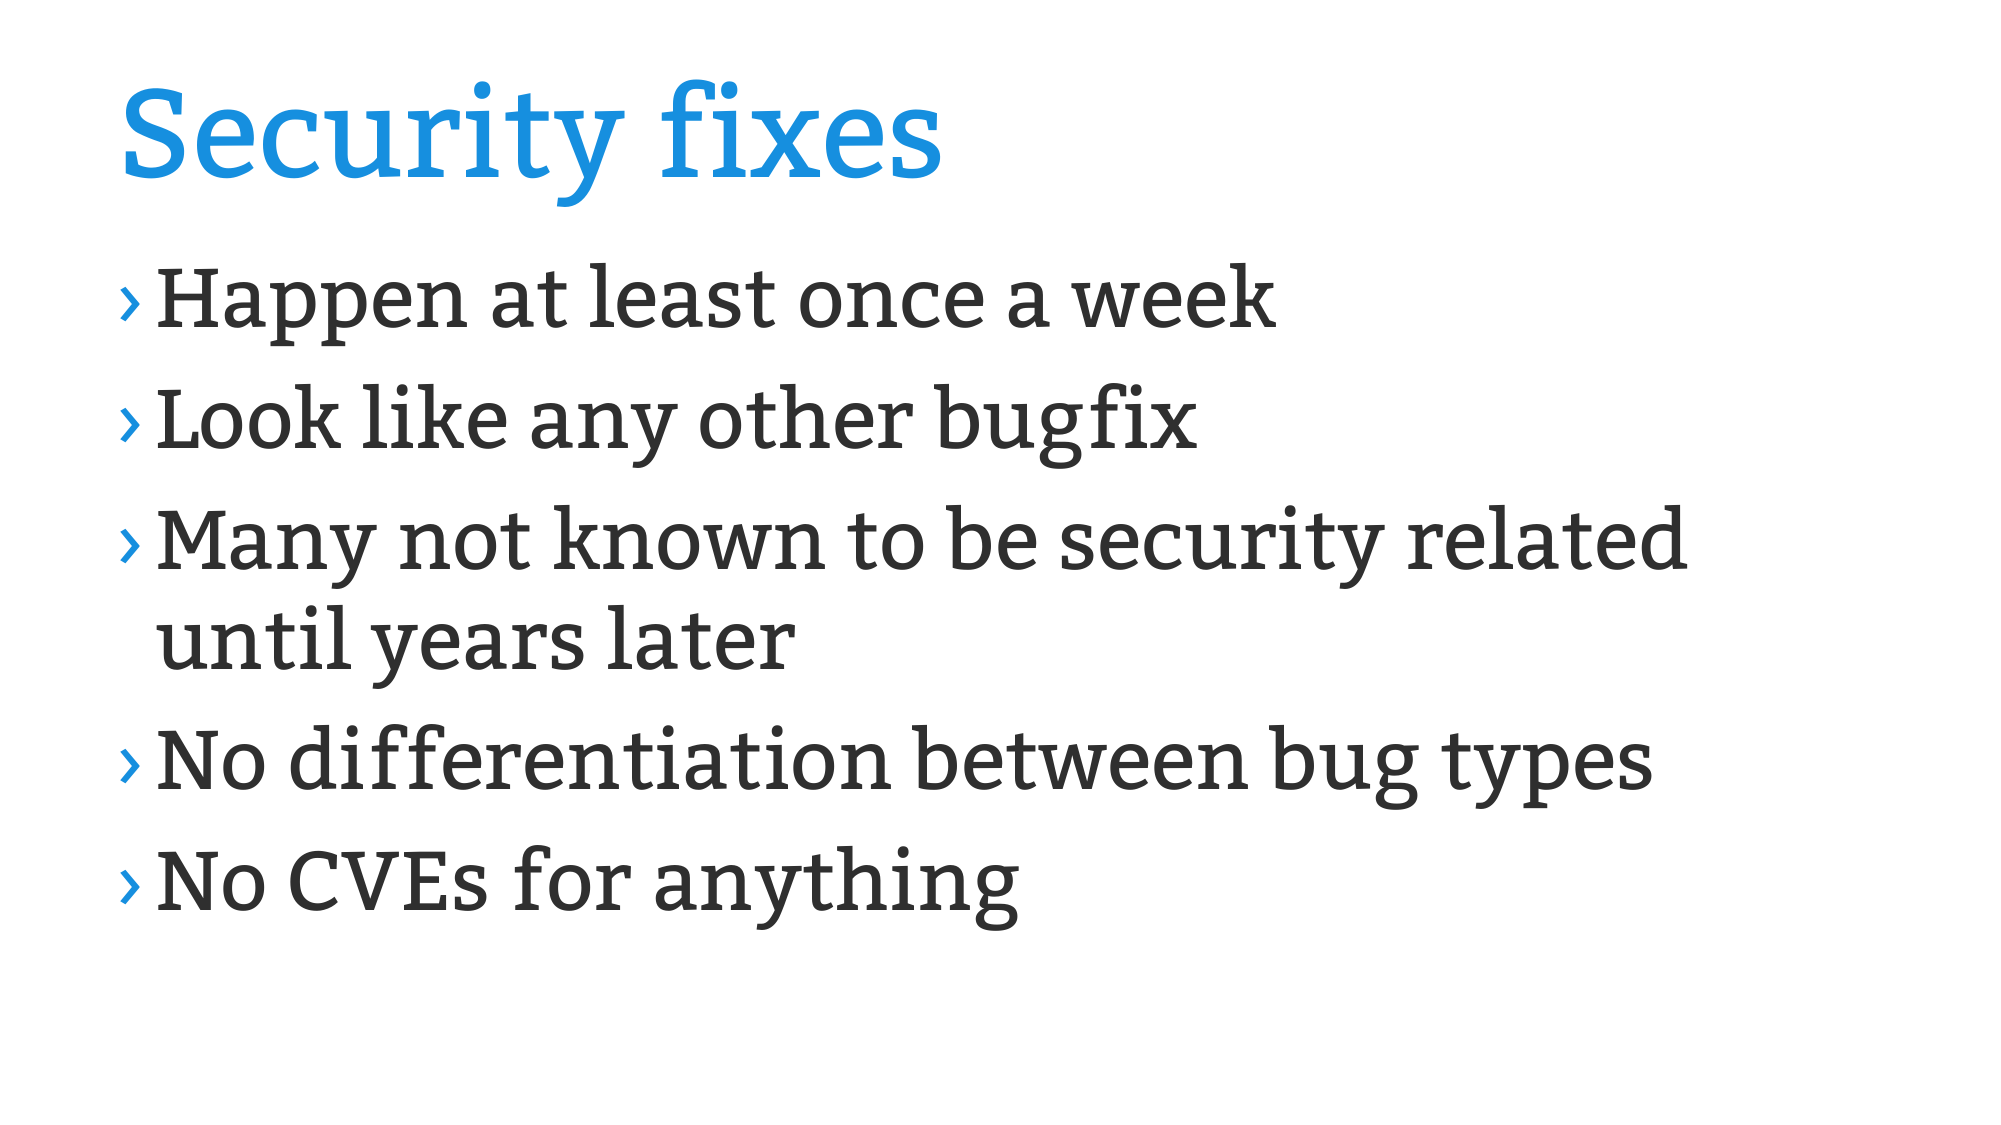

# Security fixes
Happen at least once a week
Look like any other bugfix
Many not known to be security related until years later
No differentiation between bug types
No CVEs for anything